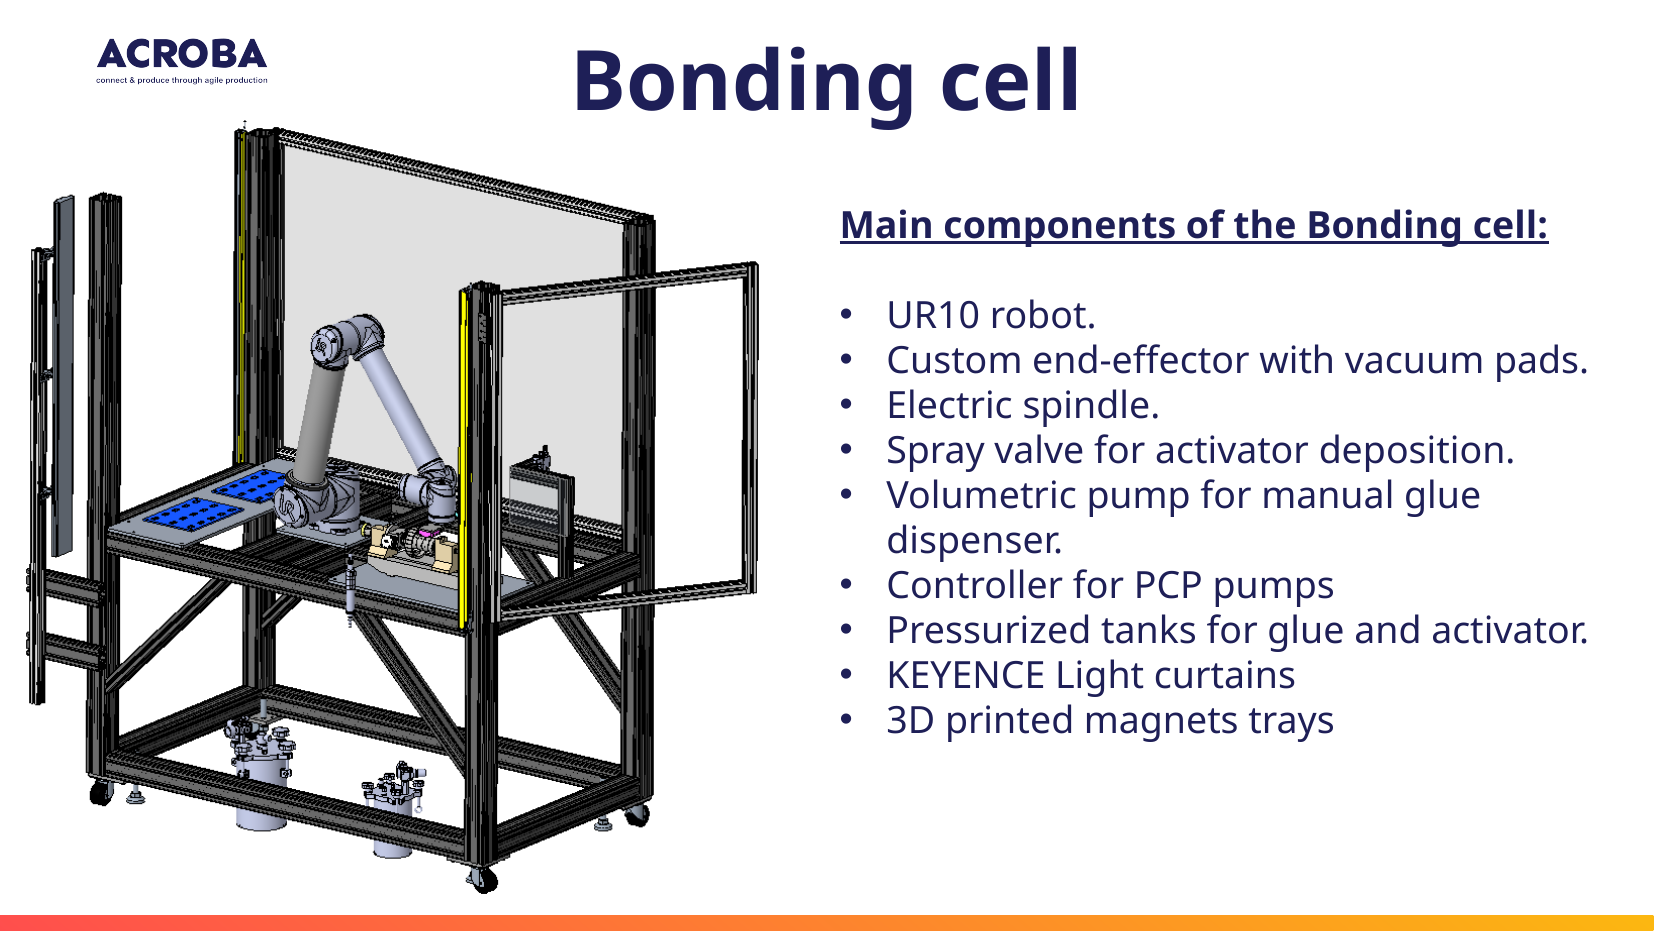

# Bonding cell
Main components of the Bonding cell:
UR10 robot.
Custom end-effector with vacuum pads.
Electric spindle.
Spray valve for activator deposition.
Volumetric pump for manual glue dispenser.
Controller for PCP pumps
Pressurized tanks for glue and activator.
KEYENCE Light curtains
3D printed magnets trays